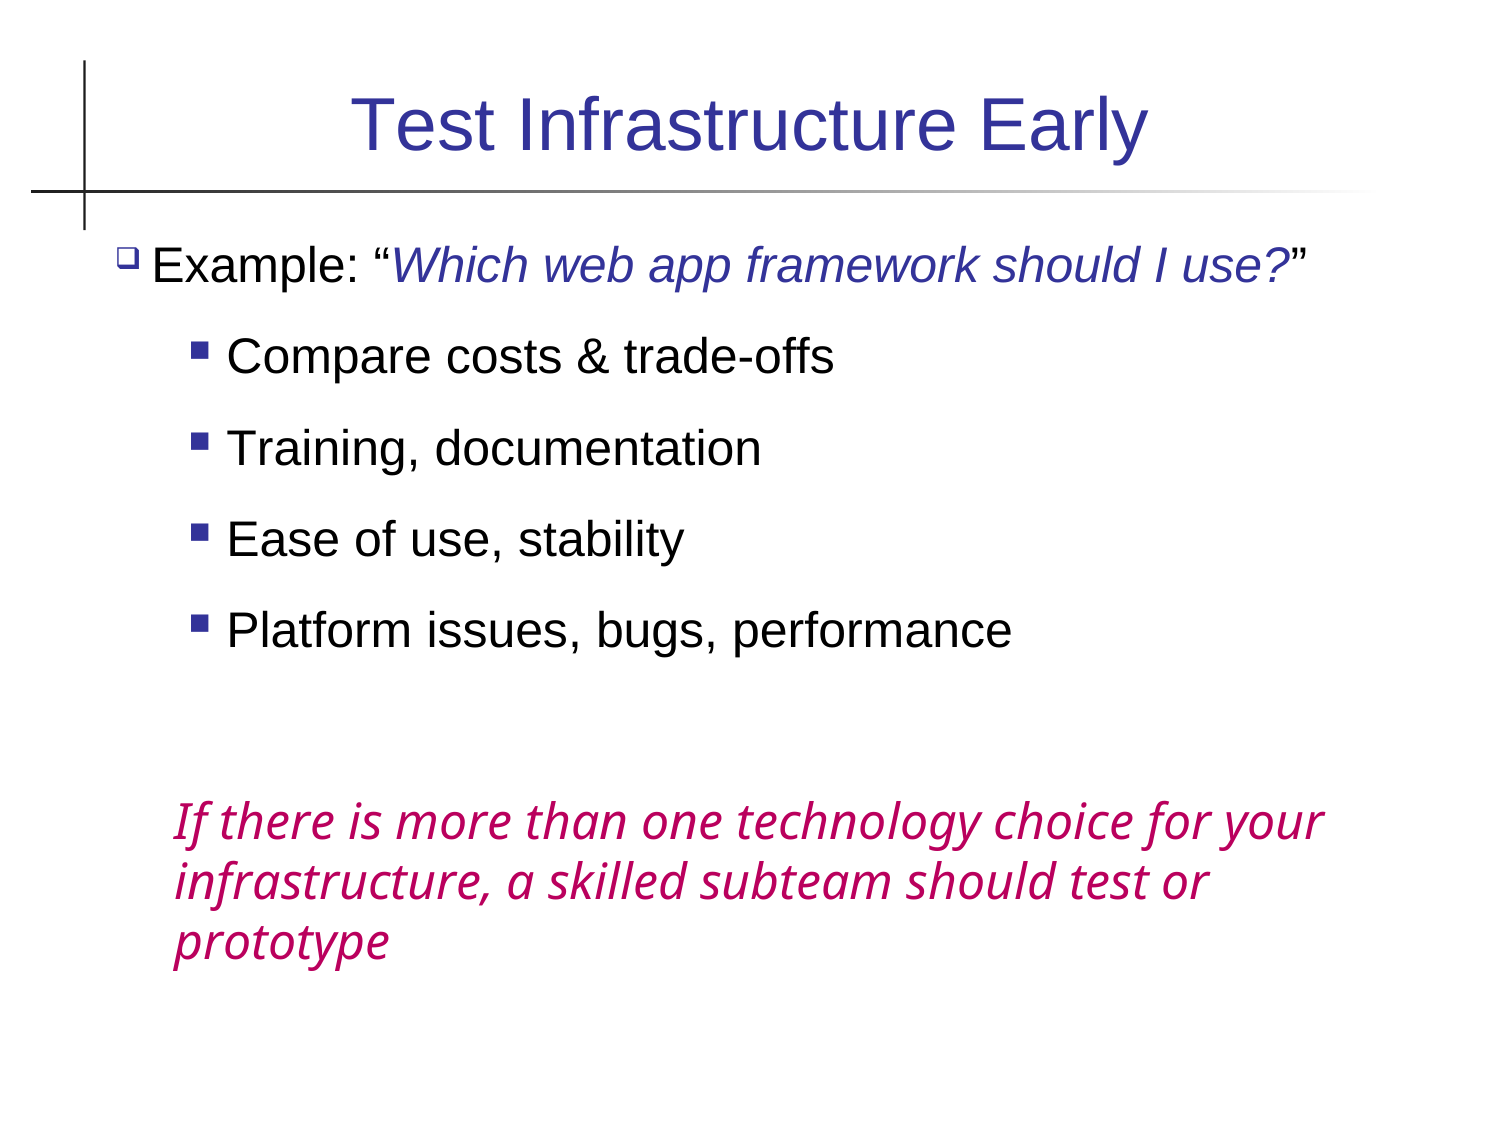

# Test Infrastructure Early
Example: “Which web app framework should I use?”
Compare costs & trade-offs
Training, documentation
Ease of use, stability
Platform issues, bugs, performance
If there is more than one technology choice for your
infrastructure, a skilled subteam should test or
prototype